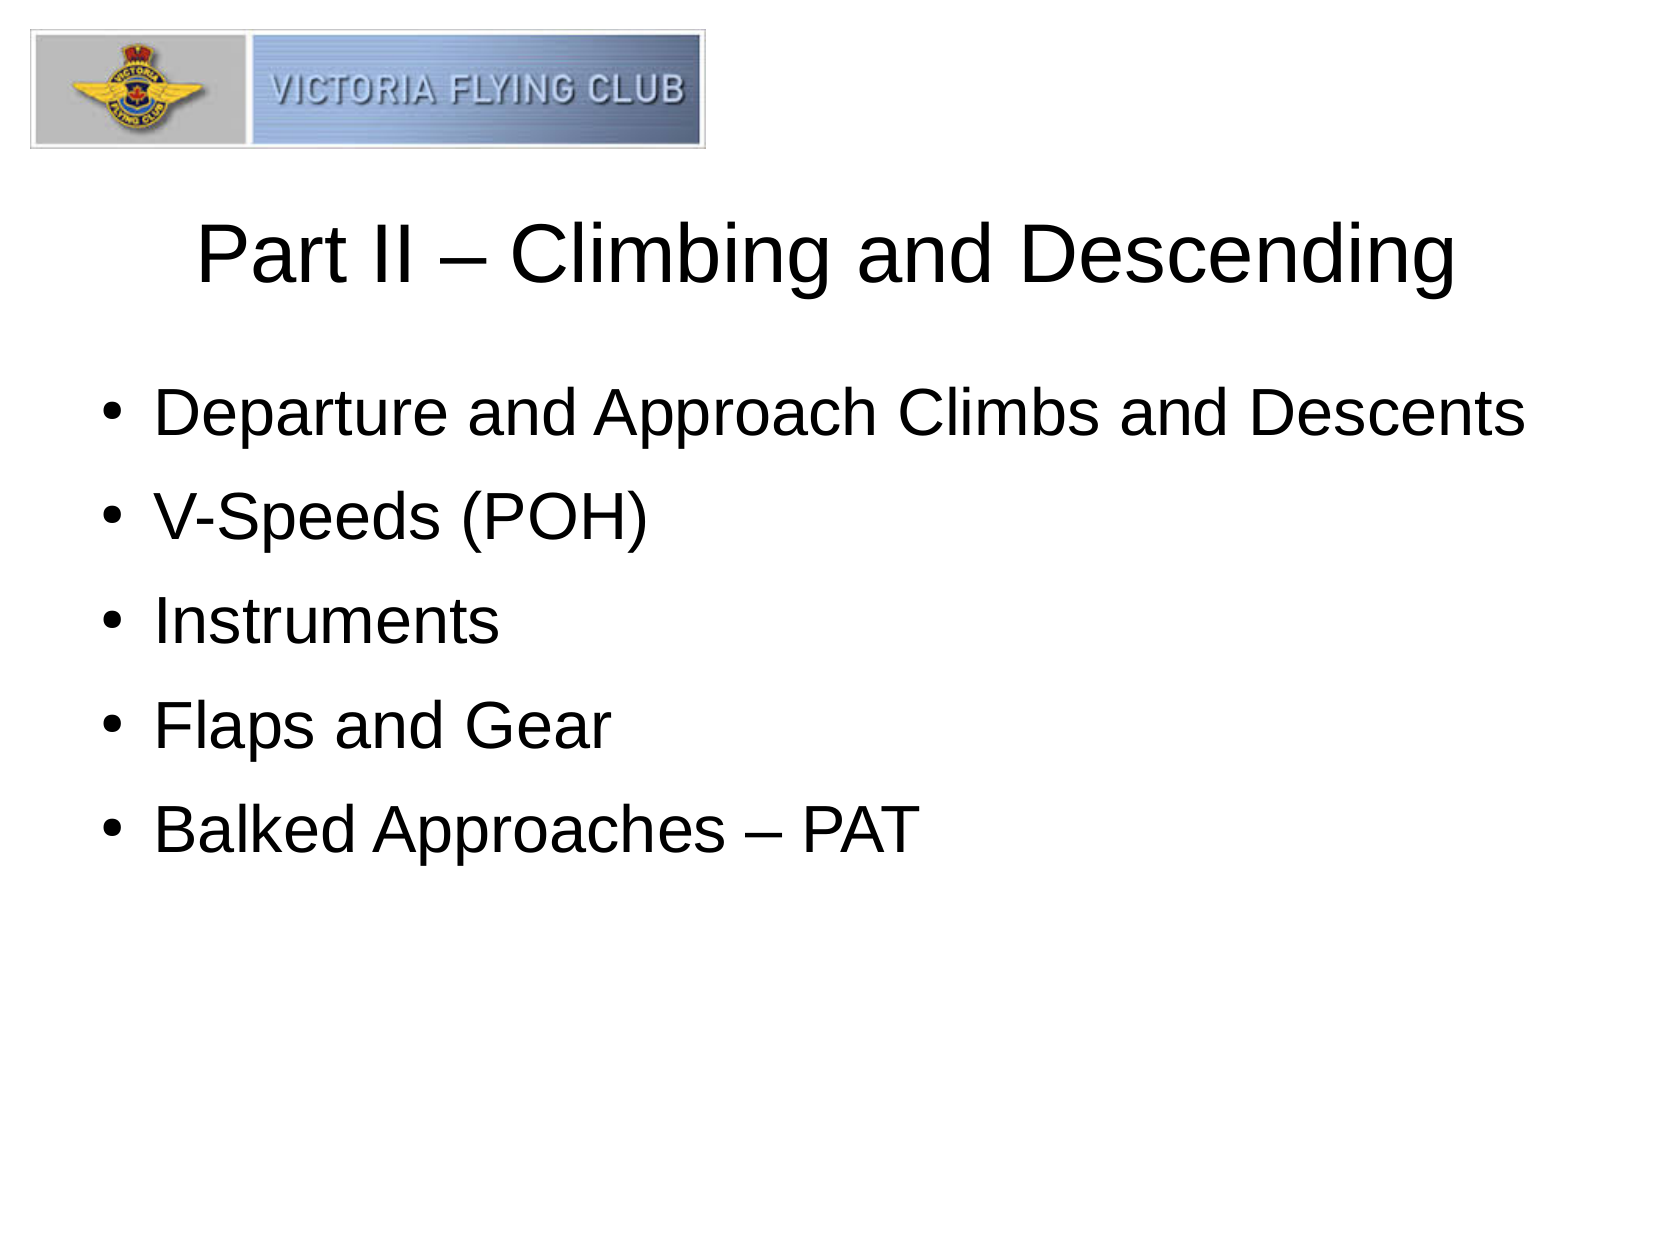

# Part II – Climbing and Descending
Departure and Approach Climbs and Descents
V-Speeds (POH)
Instruments
Flaps and Gear
Balked Approaches – PAT